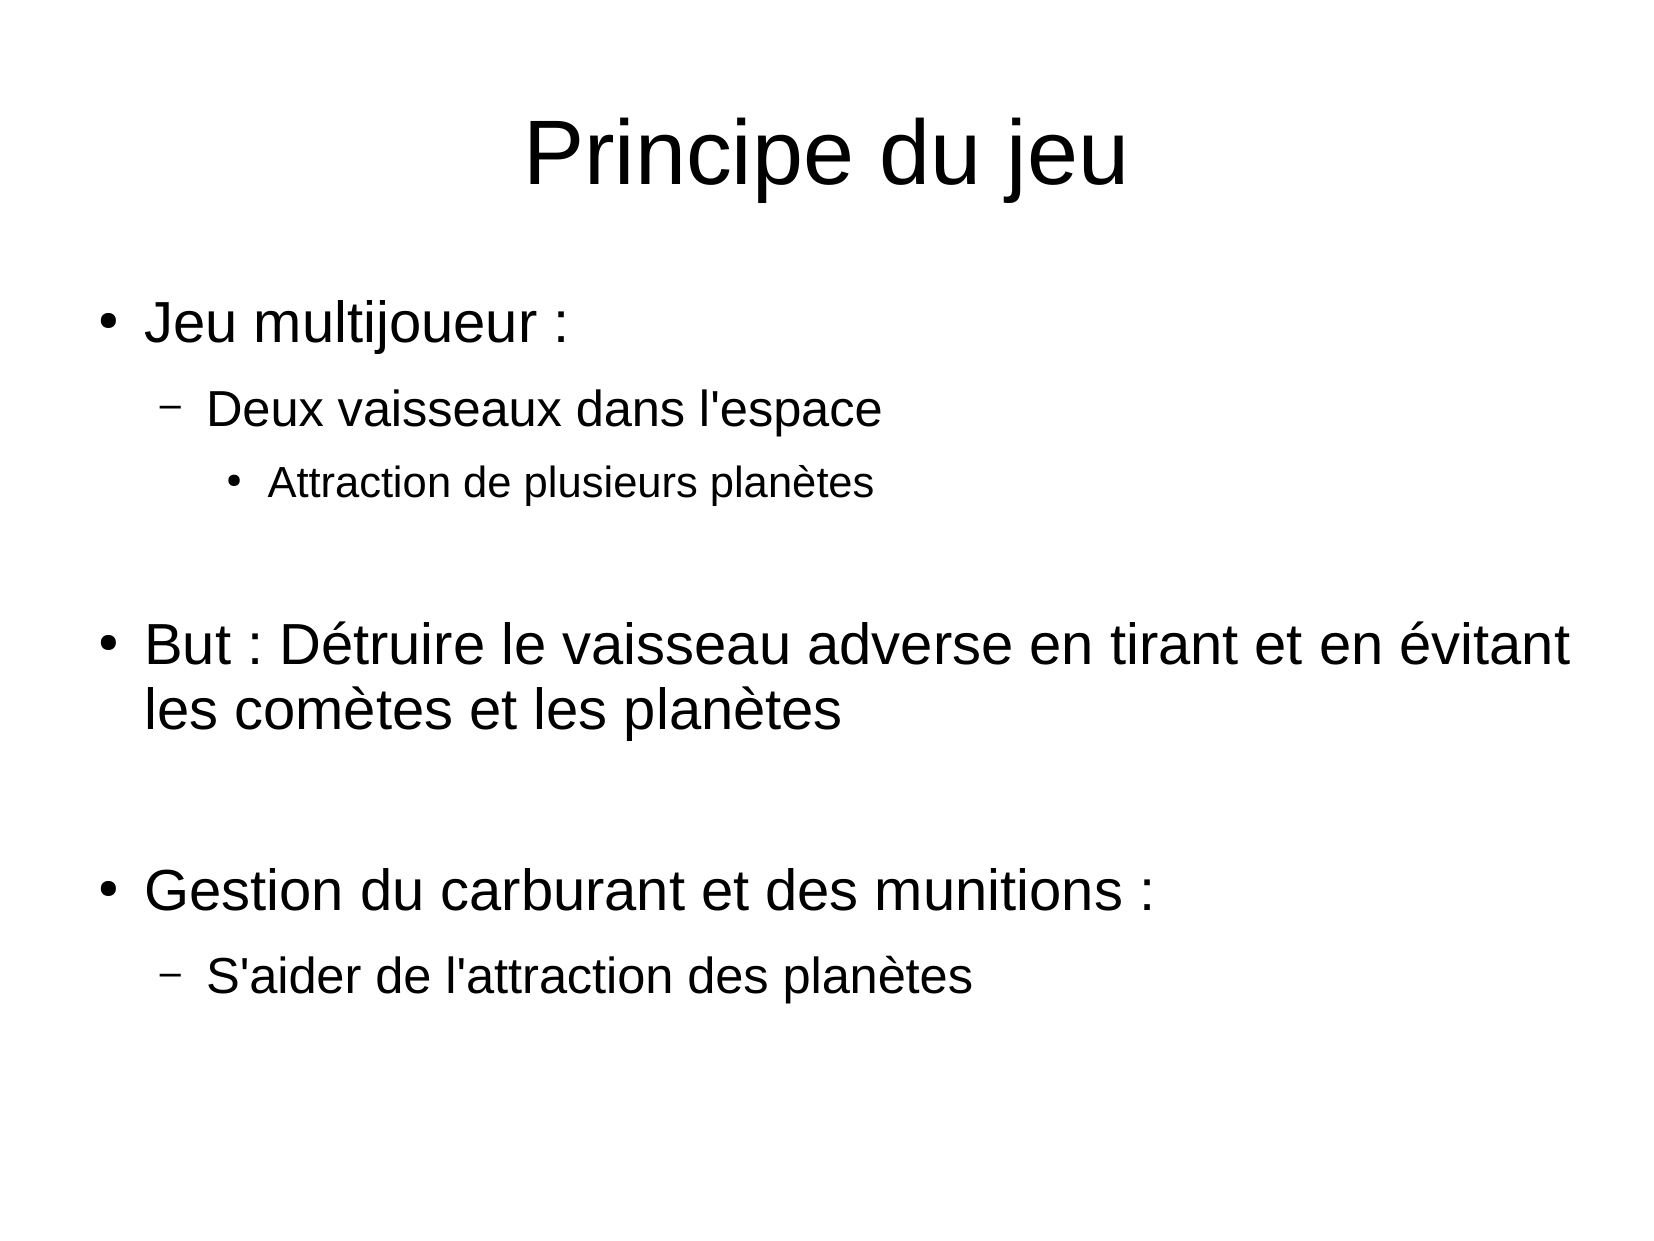

# Principe du jeu
Jeu multijoueur :
Deux vaisseaux dans l'espace
Attraction de plusieurs planètes
But : Détruire le vaisseau adverse en tirant et en évitant les comètes et les planètes
Gestion du carburant et des munitions :
S'aider de l'attraction des planètes